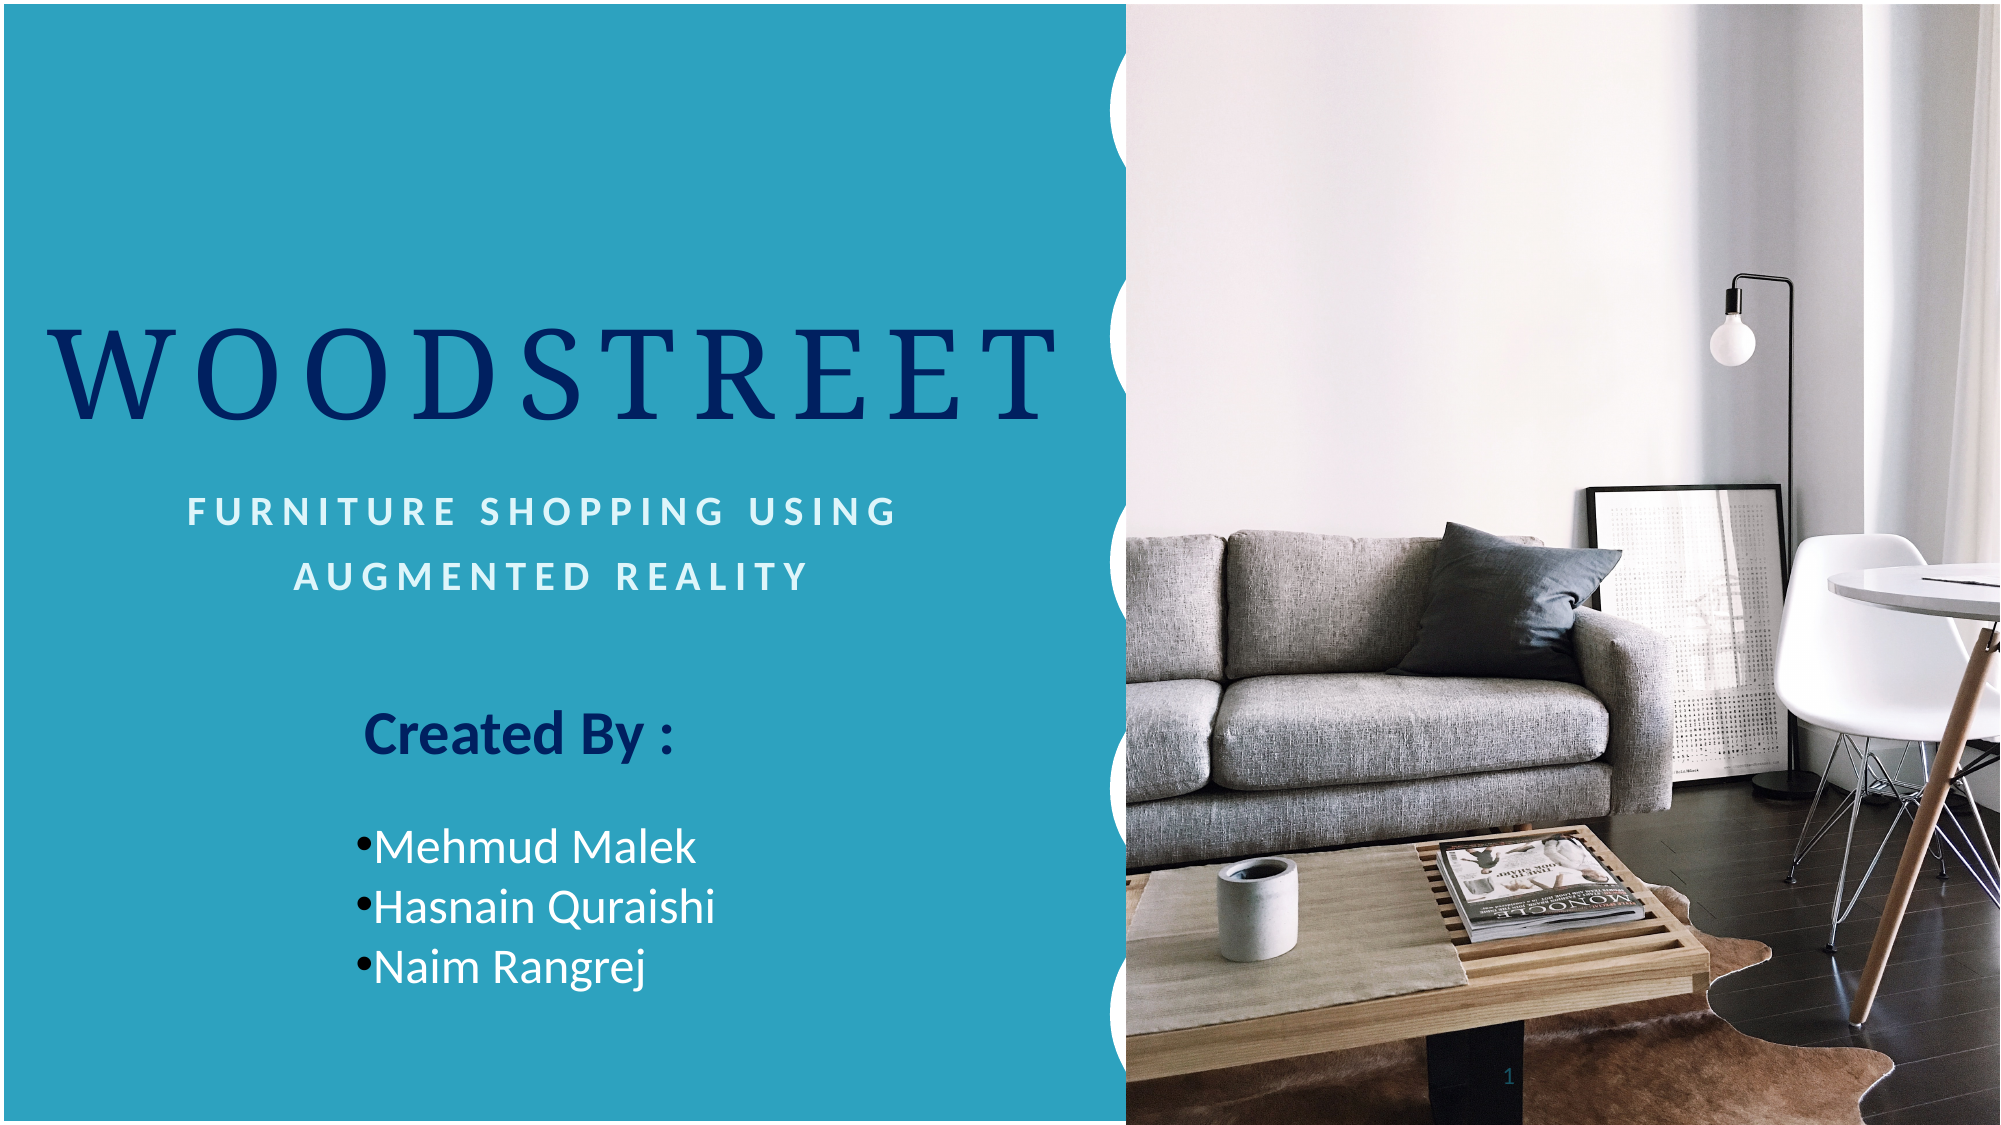

# WoodStreet
Furniture shopping using
Augmented reality
Mehmud Malek
Hasnain Quraishi
Naim Rangrej
Created By :